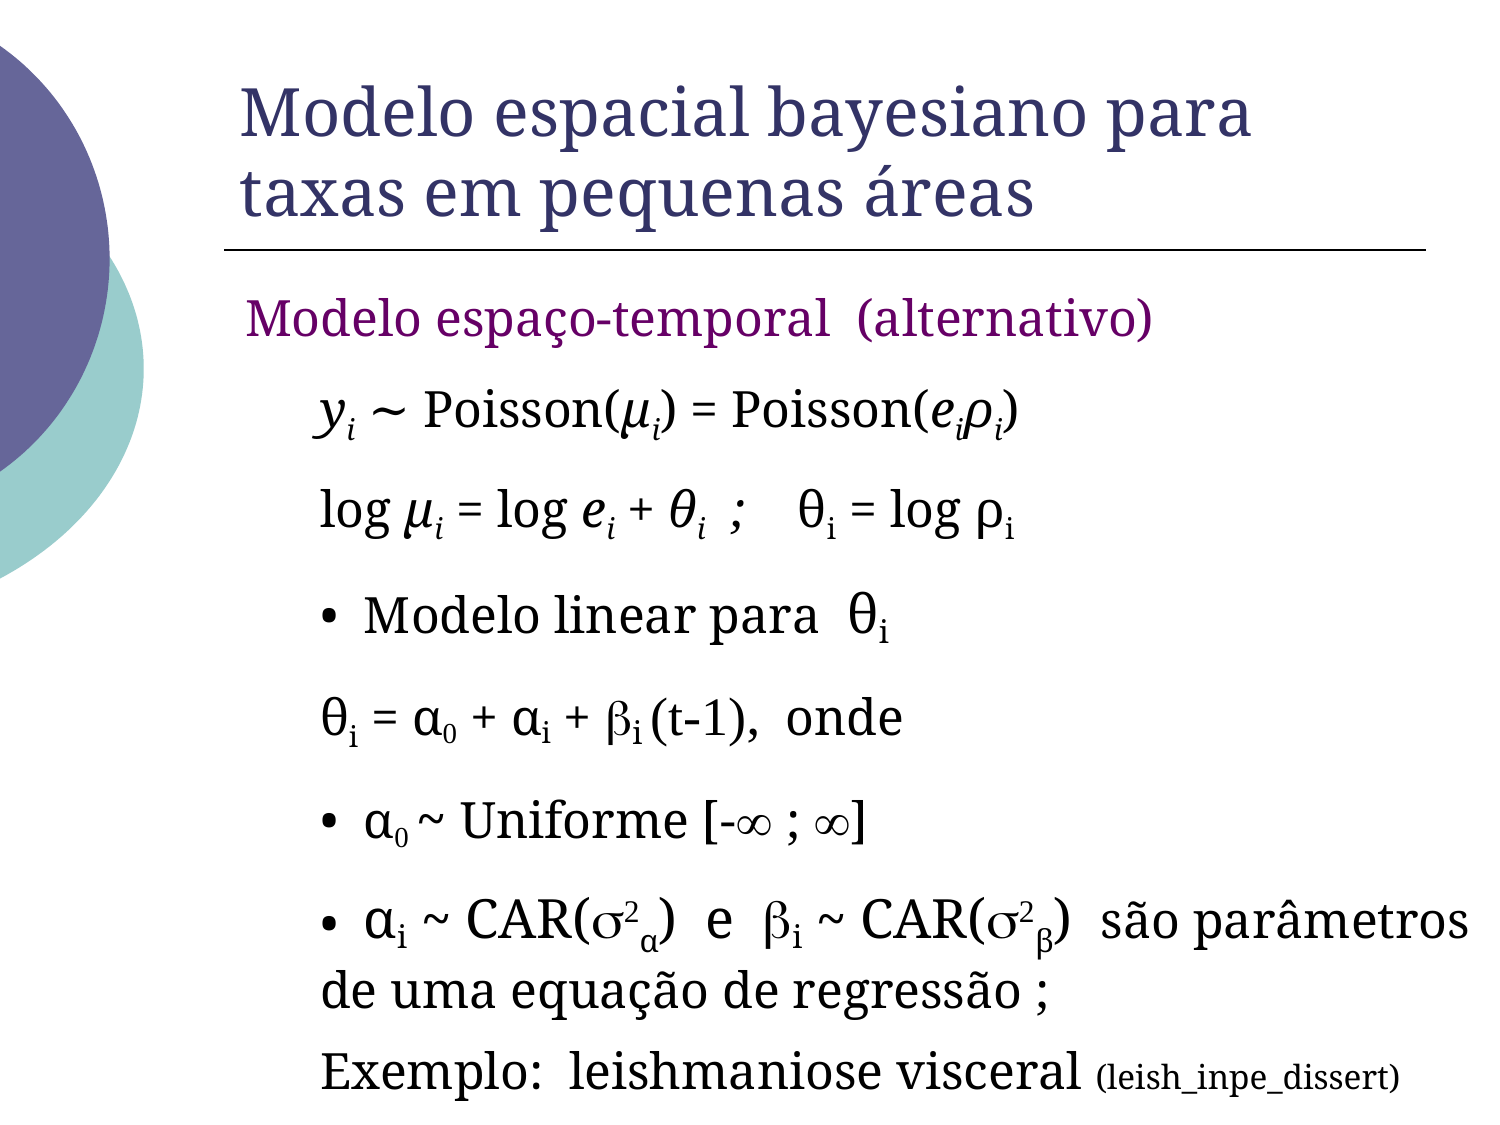

# Modelo espacial bayesiano para taxas em pequenas áreas
Modelo espaço-temporal (alternativo)
yi ∼ Poisson(µi) = Poisson(eiρi)
log µi = log ei + θi ; θi = log ρi
 Modelo linear para θi
θi = α0 + αi + i (t-1), onde
 α0 ~ Uniforme [- ; ]
 αi ~ CAR(2α) e i ~ CAR(2β) são parâmetros de uma equação de regressão ;
Exemplo: leishmaniose visceral (leish_inpe_dissert)